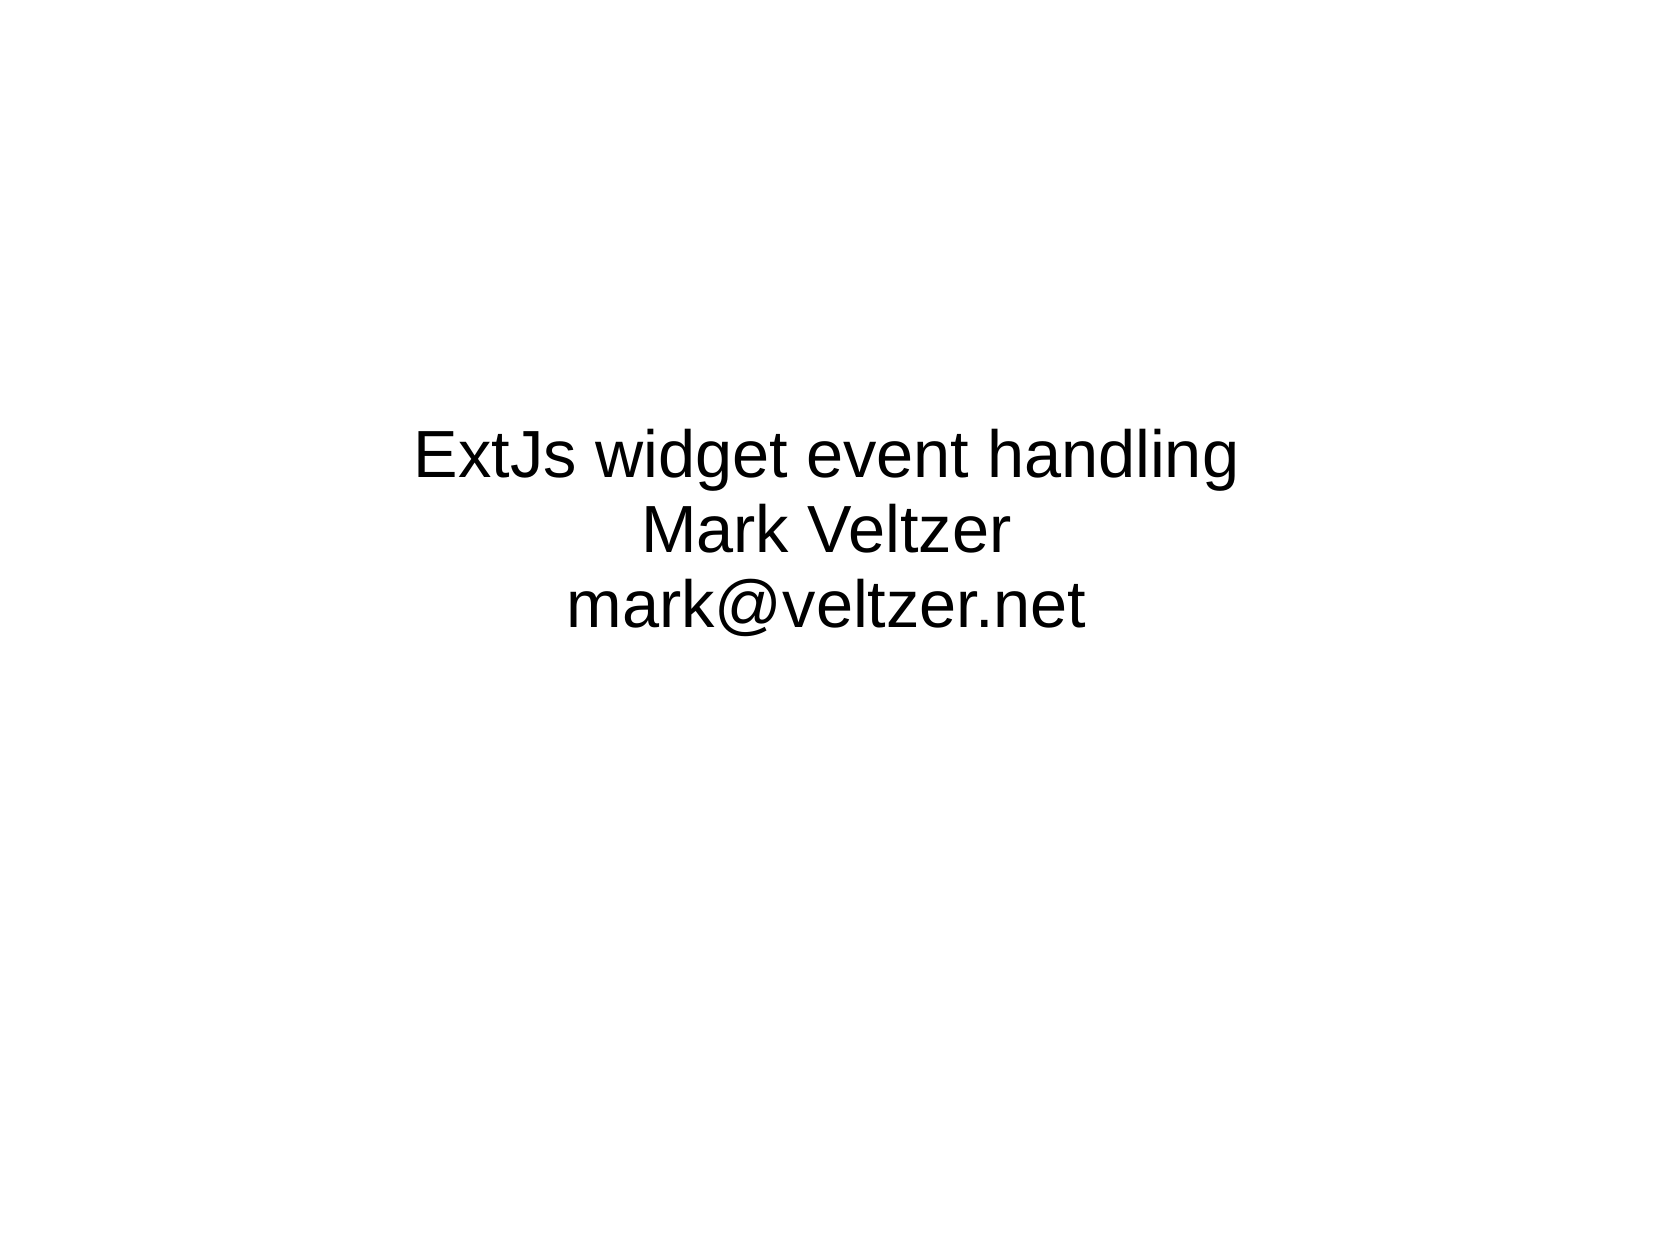

# ExtJs widget event handling
Mark Veltzer
mark@veltzer.net